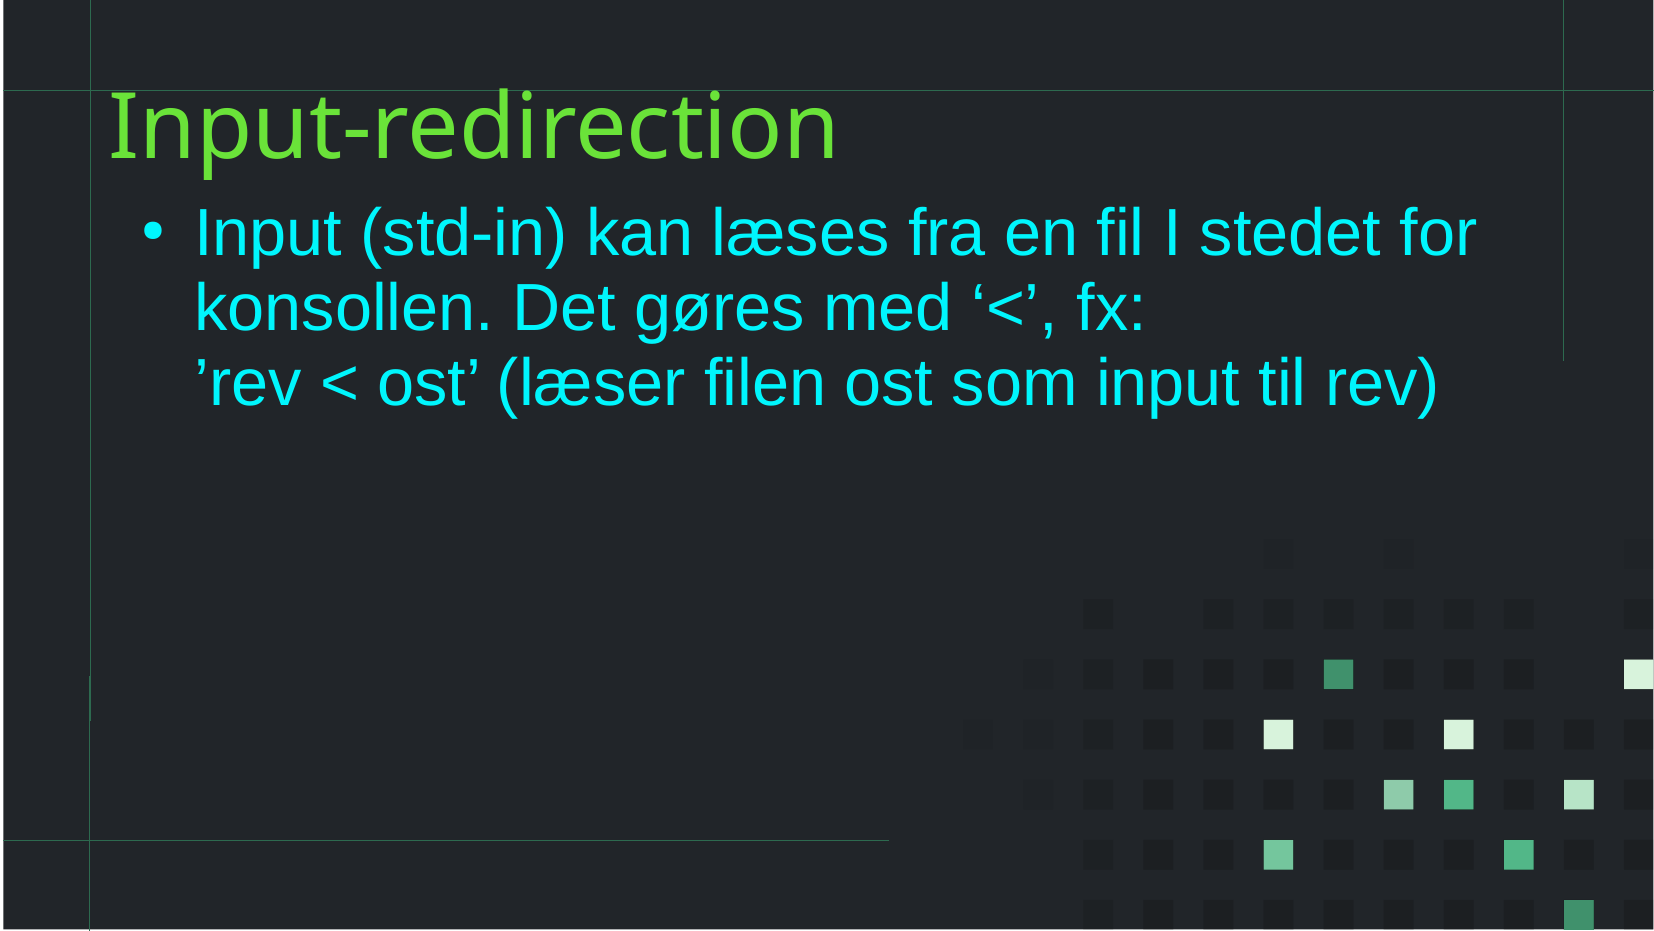

# Input-redirection
Input (std-in) kan læses fra en fil I stedet for konsollen. Det gøres med ‘<’, fx:
’rev < ost’ (læser filen ost som input til rev)